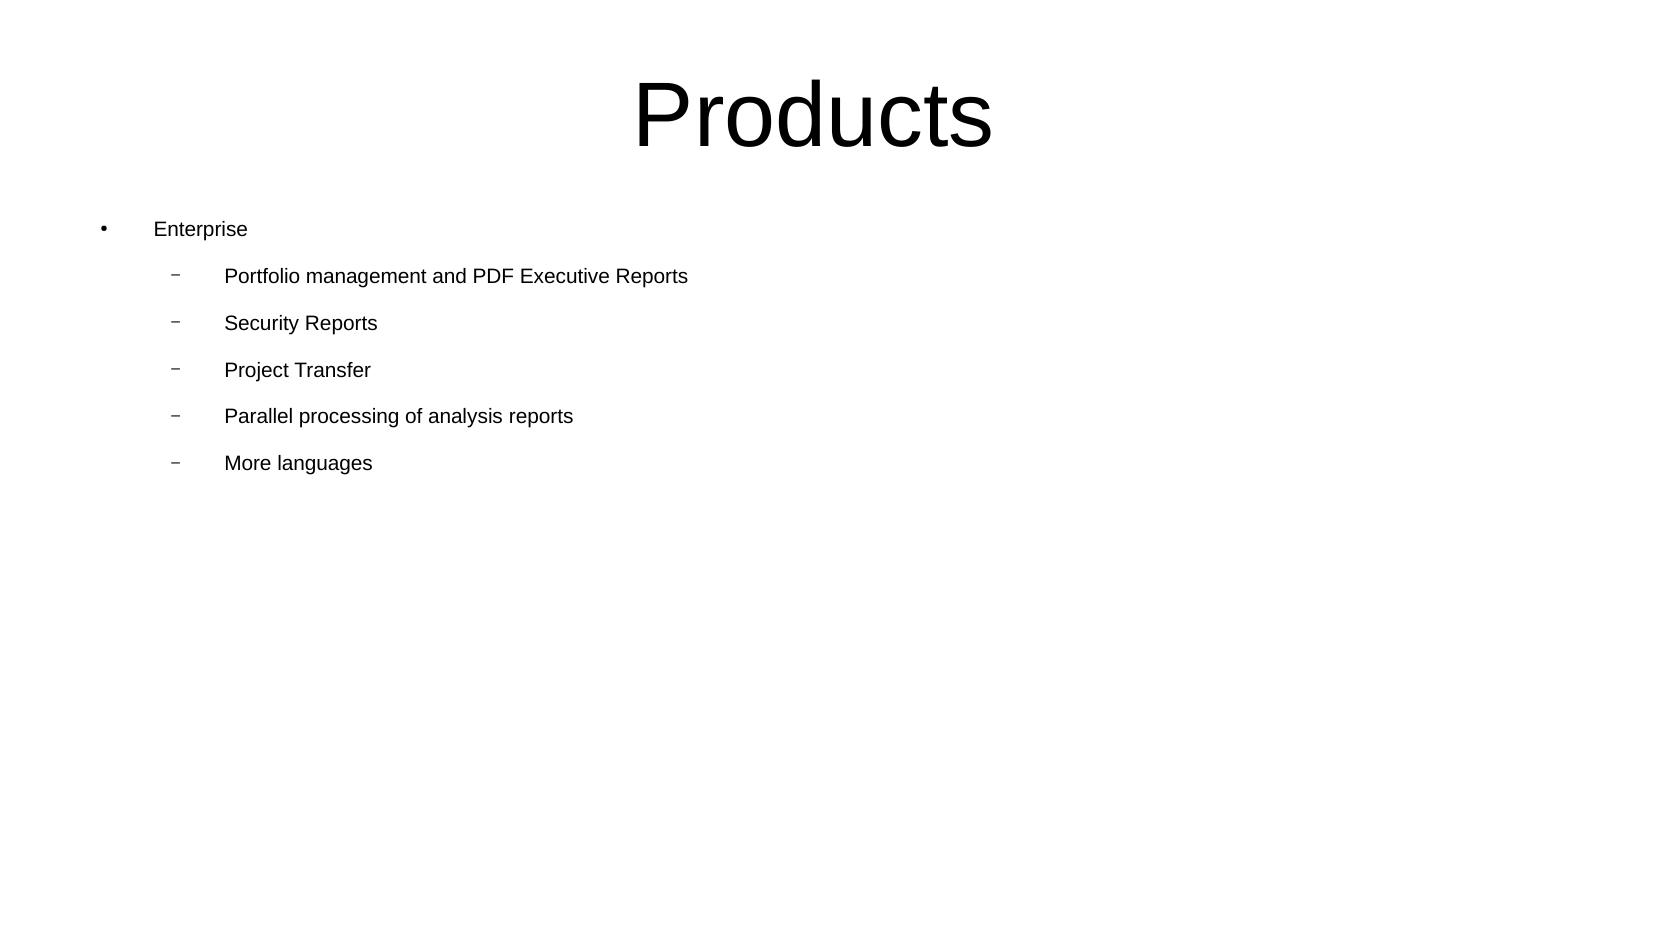

# Products
Enterprise
Portfolio management and PDF Executive Reports
Security Reports
Project Transfer
Parallel processing of analysis reports
More languages